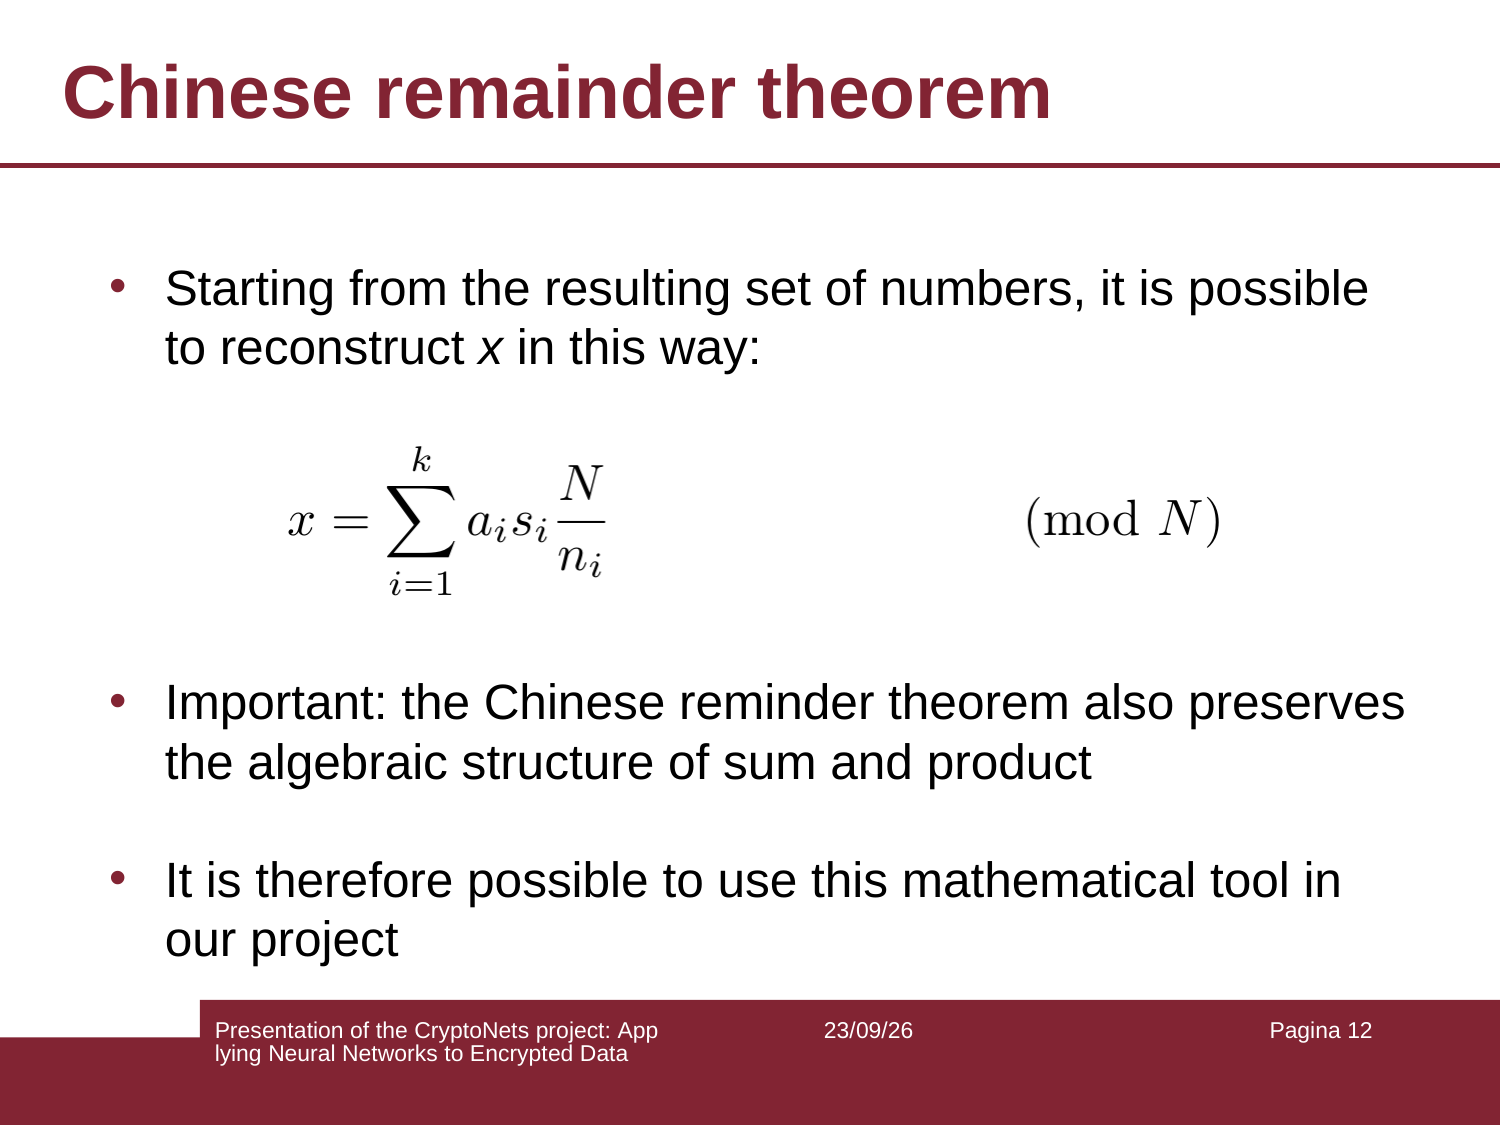

# Chinese remainder theorem
Starting from the resulting set of numbers, it is possible to reconstruct x in this way:
Important: the Chinese reminder theorem also preserves the algebraic structure of sum and product
It is therefore possible to use this mathematical tool in our project
Presentation of the CryptoNets project: Applying Neural Networks to Encrypted Data
3/10/19
12